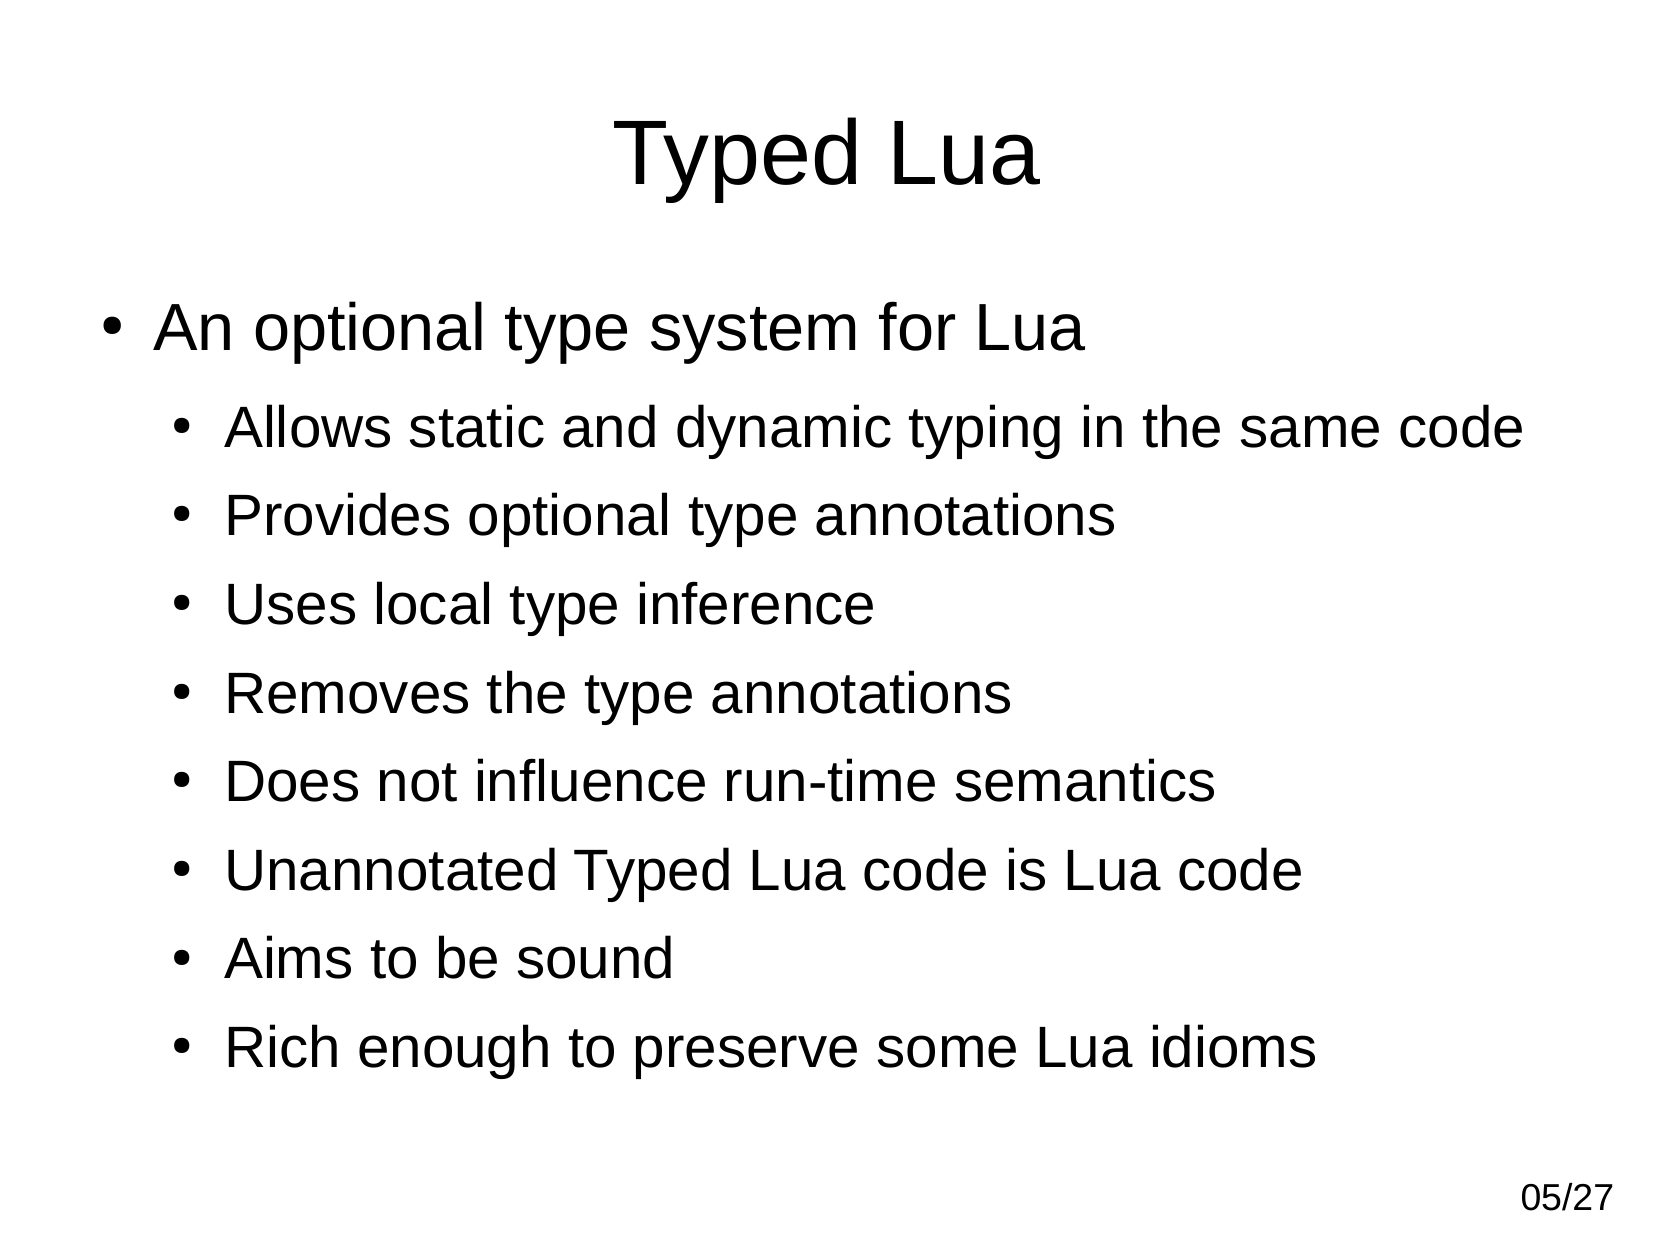

# Typed Lua
An optional type system for Lua
Allows static and dynamic typing in the same code
Provides optional type annotations
Uses local type inference
Removes the type annotations
Does not influence run-time semantics
Unannotated Typed Lua code is Lua code
Aims to be sound
Rich enough to preserve some Lua idioms
 05/27